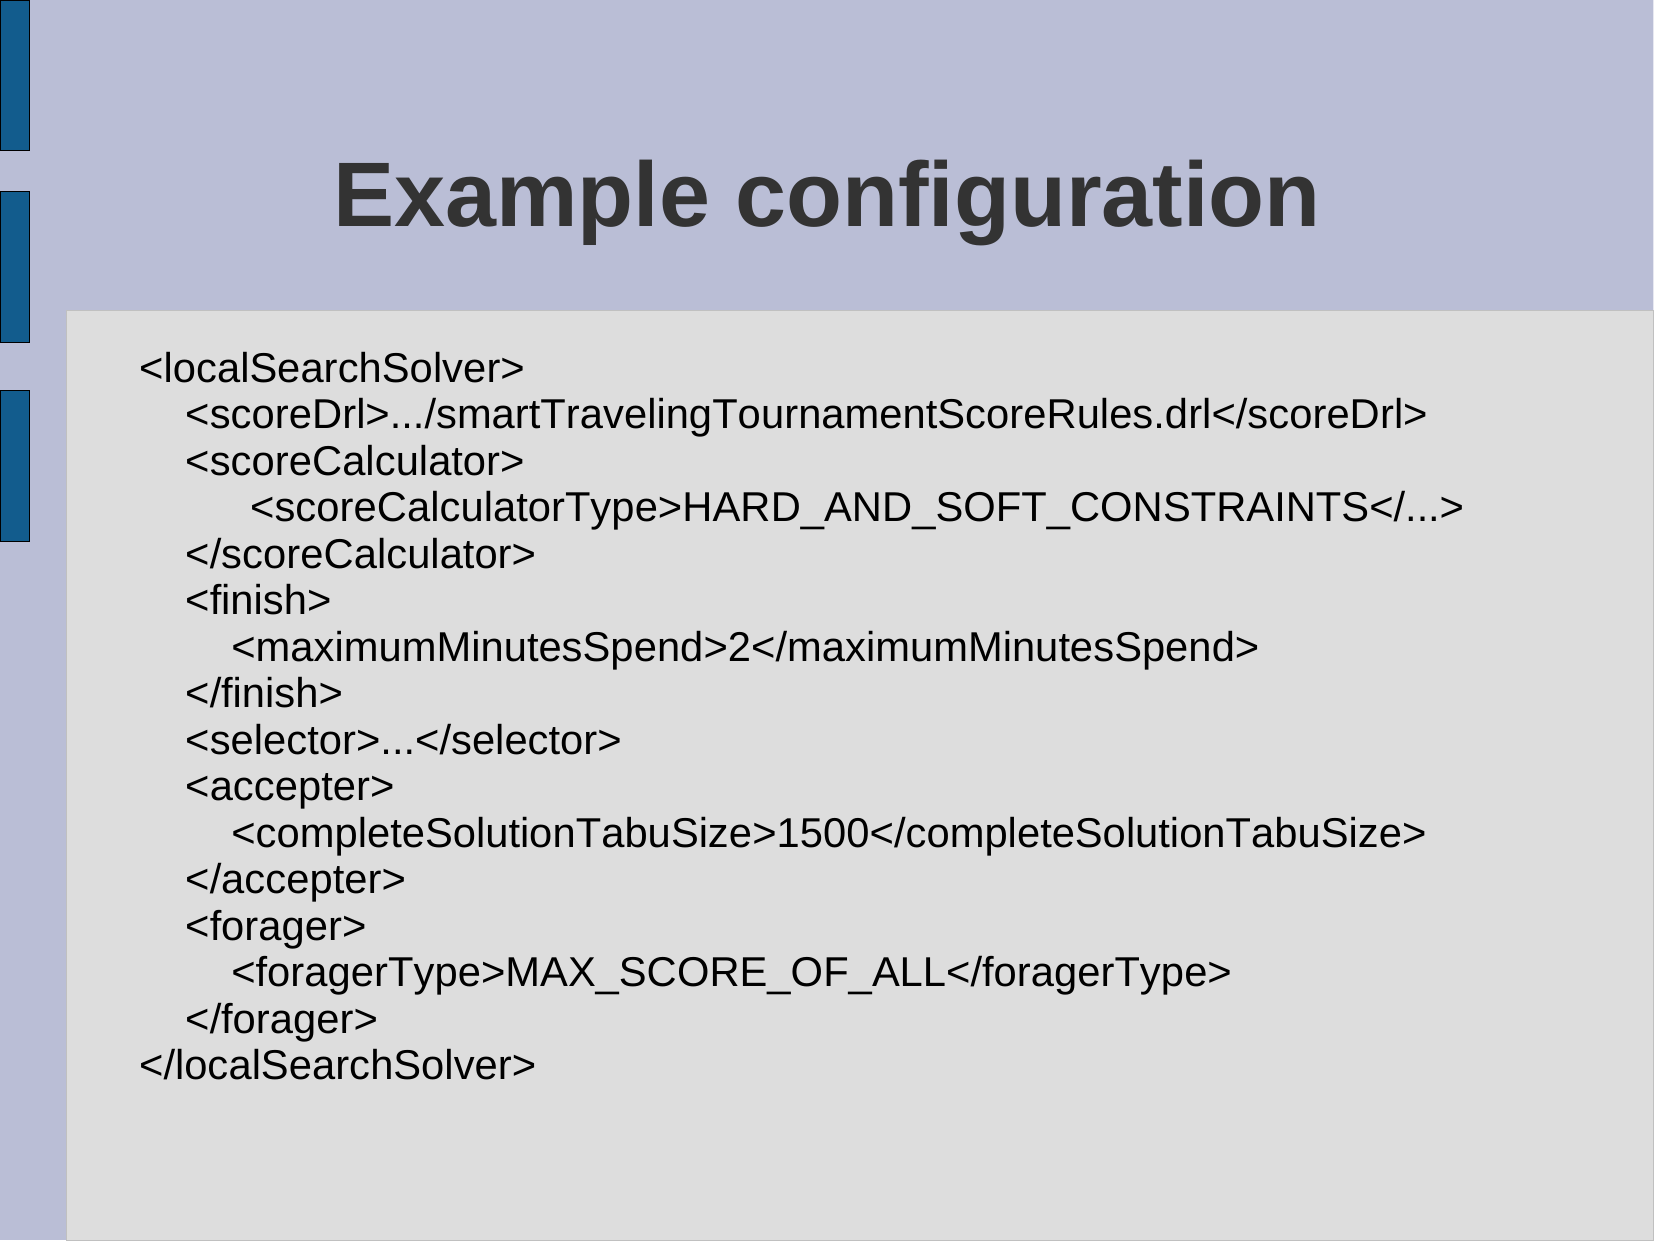

# Example configuration
<localSearchSolver>
 <scoreDrl>.../smartTravelingTournamentScoreRules.drl</scoreDrl>
 <scoreCalculator>
 <scoreCalculatorType>HARD_AND_SOFT_CONSTRAINTS</...>
 </scoreCalculator>
 <finish>
 <maximumMinutesSpend>2</maximumMinutesSpend>
 </finish>
 <selector>...</selector>
 <accepter>
 <completeSolutionTabuSize>1500</completeSolutionTabuSize>
 </accepter>
 <forager>
 <foragerType>MAX_SCORE_OF_ALL</foragerType>
 </forager>
</localSearchSolver>